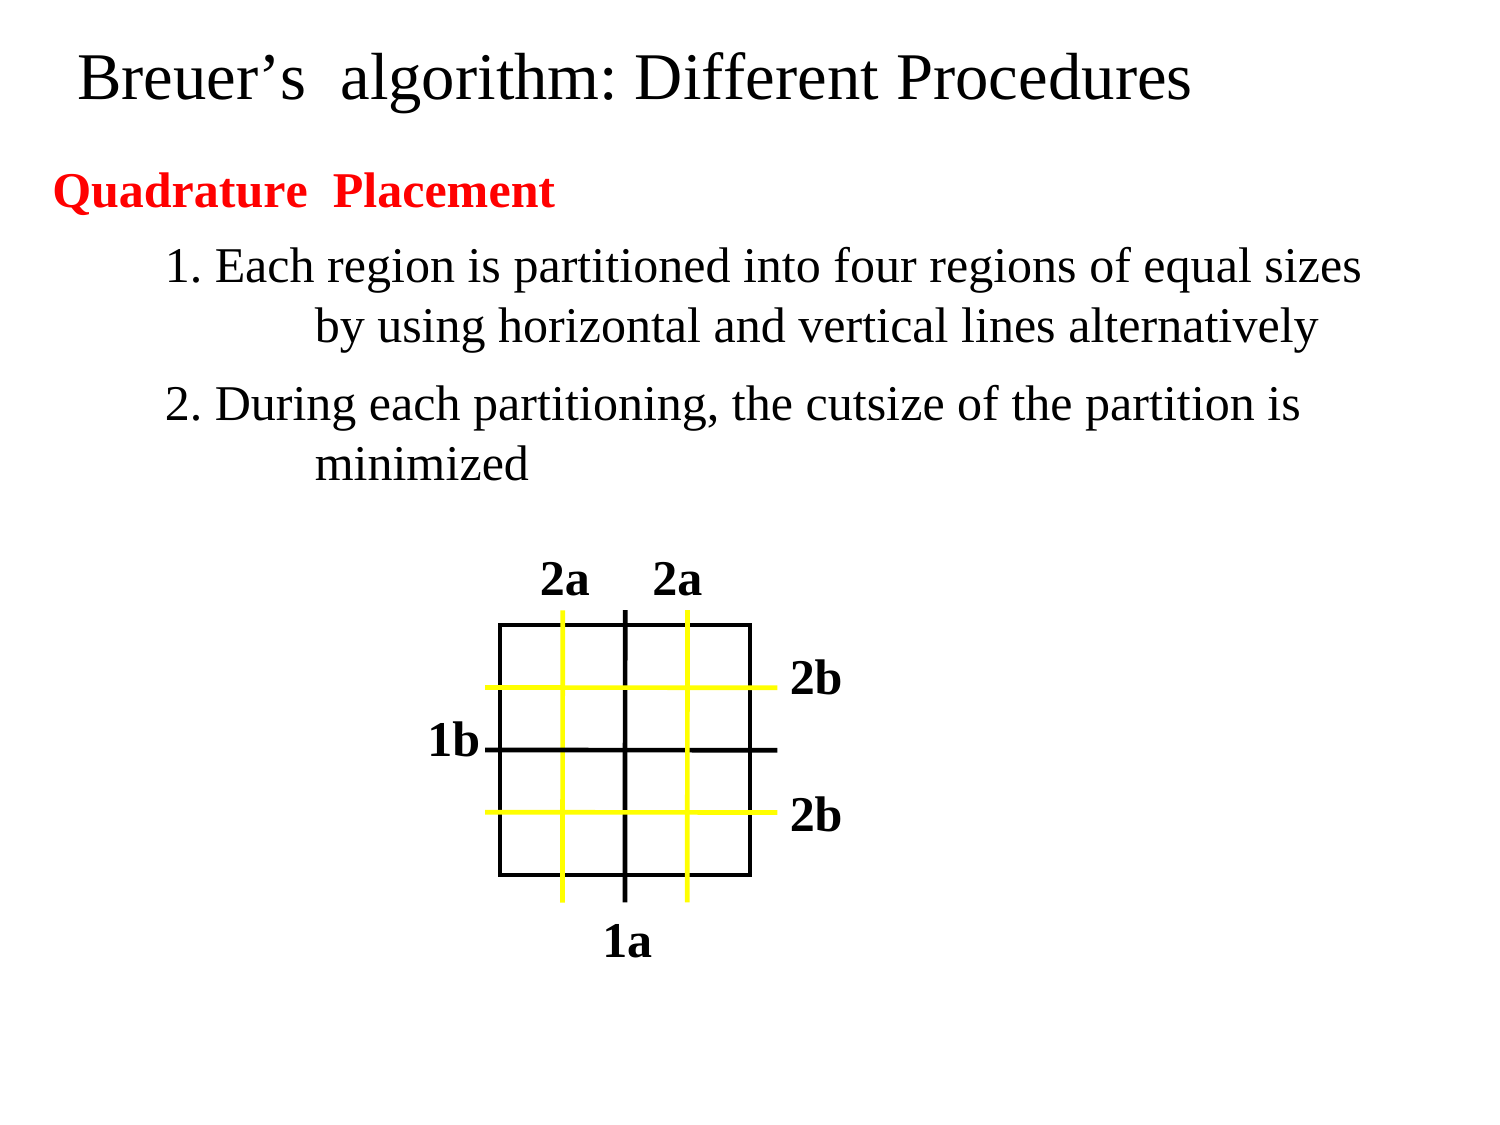

Breuer’s algorithm: Different Procedures
Quadrature Placement
	1. Each region is partitioned into four regions of equal sizes 		by using horizontal and vertical lines alternatively
	2. During each partitioning, the cutsize of the partition is 			minimized
2a
2a
2b
1b
2b
1a